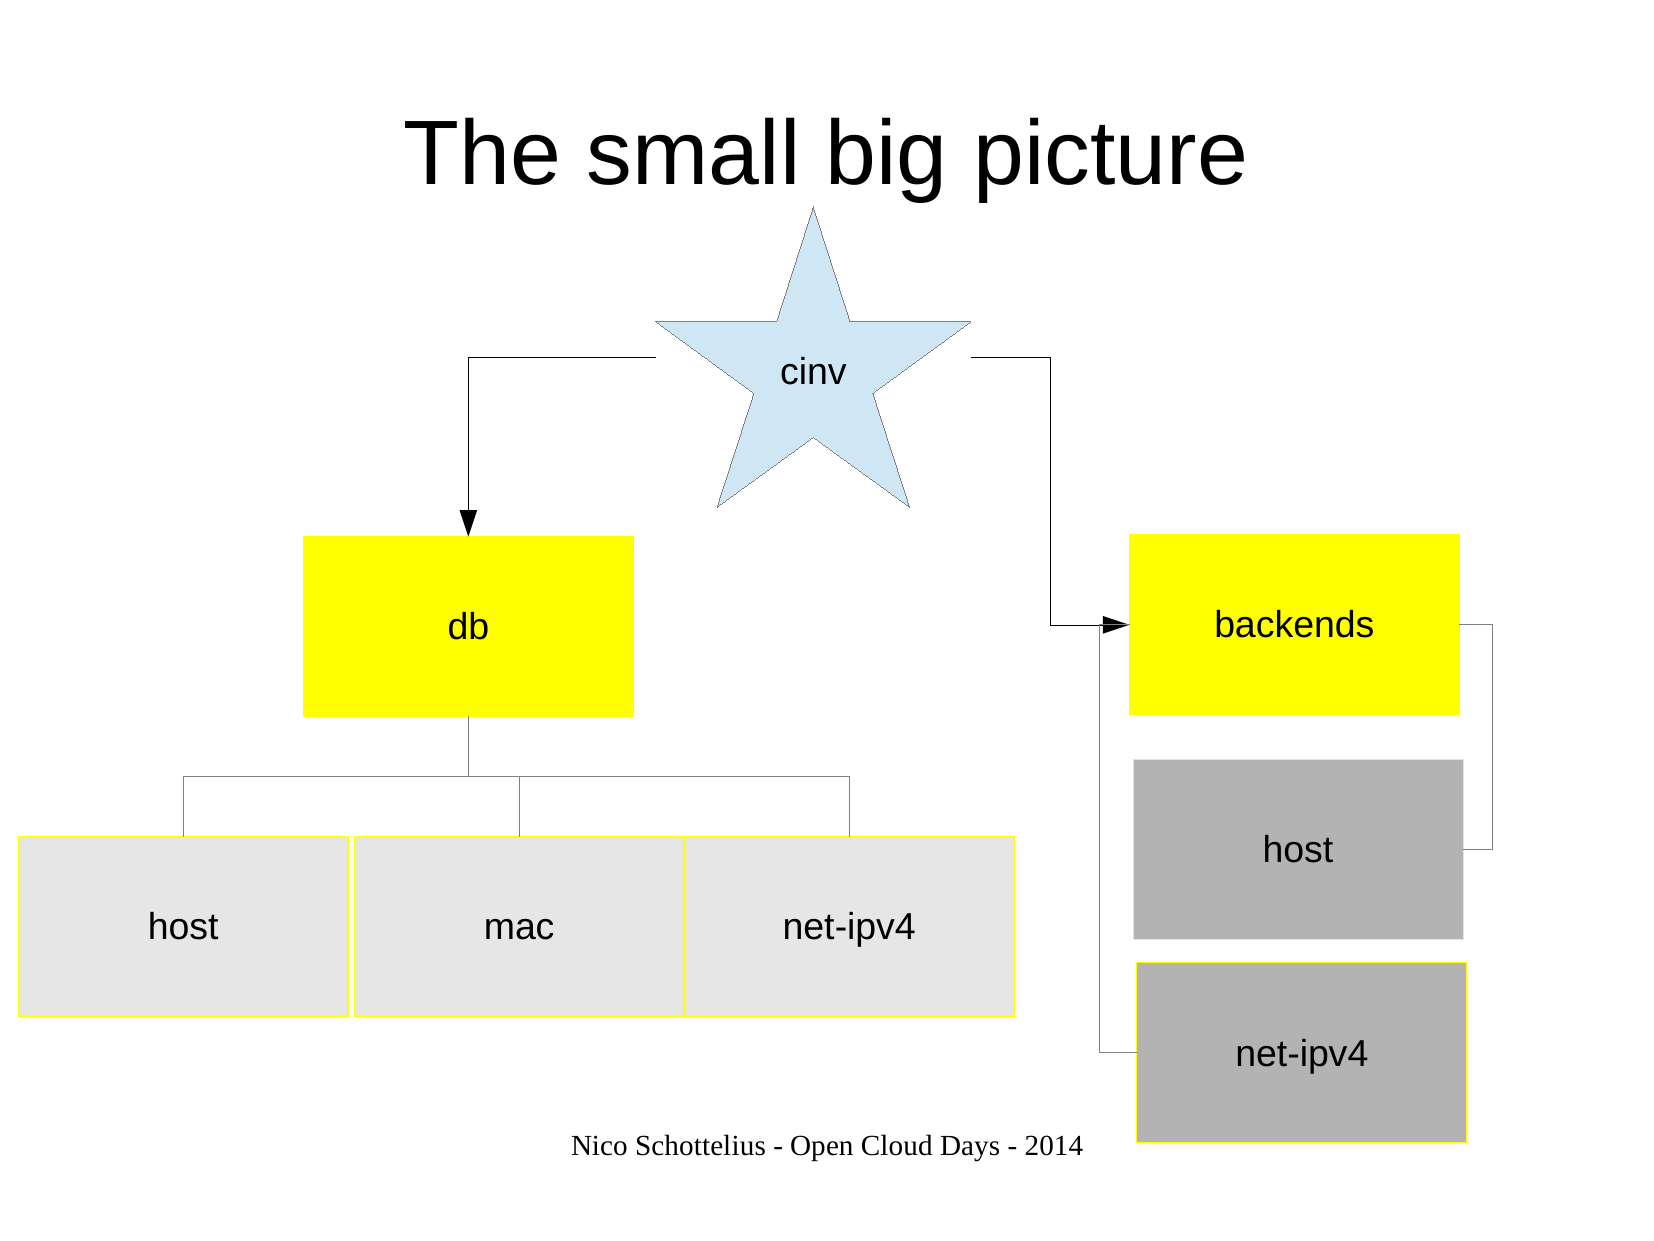

# The small big picture
cinv
backends
db
host
host
mac
net-ipv4
net-ipv4
Nico Schottelius - Open Cloud Days - 2014